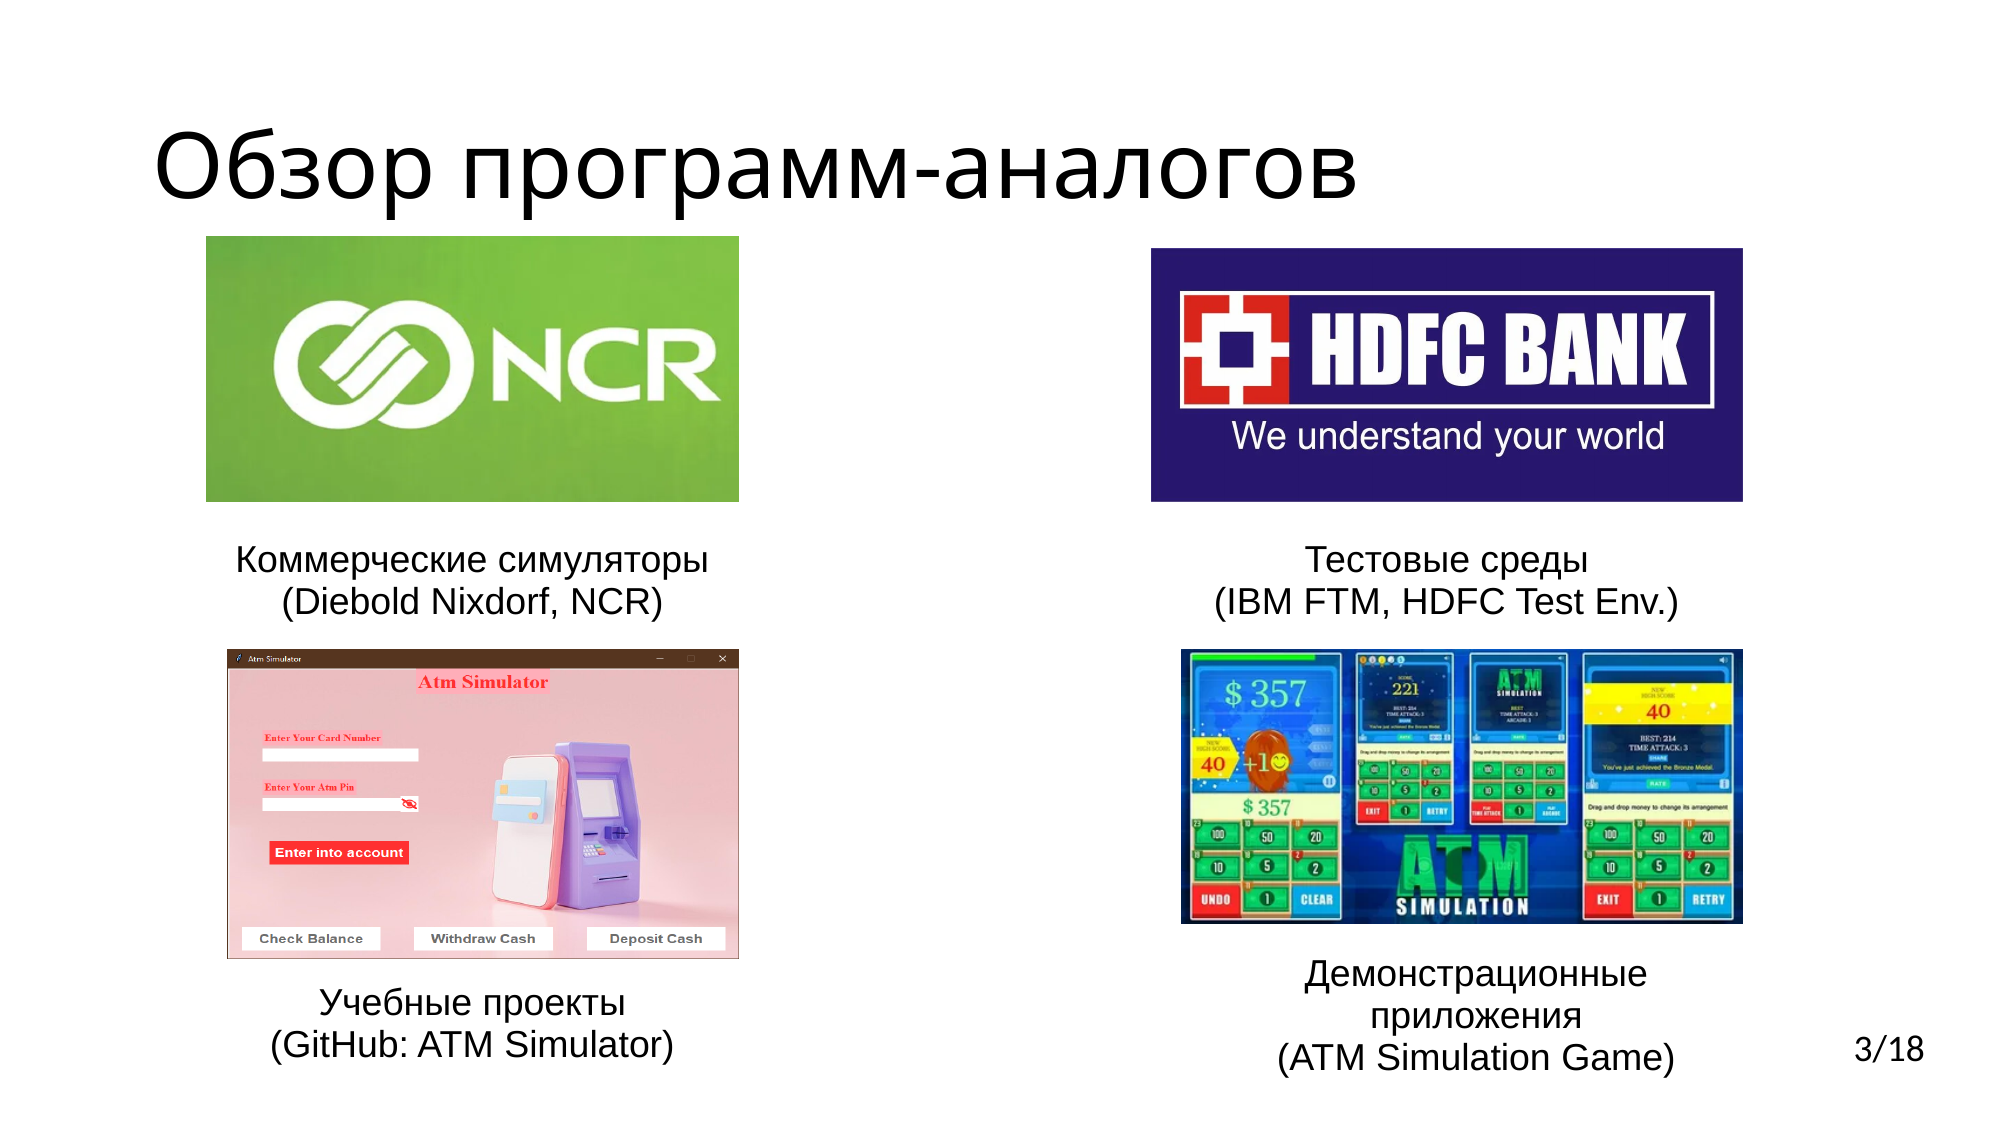

# Обзор программ-аналогов
Коммерческие симуляторы (Diebold Nixdorf, NCR)
Тестовые среды
(IBM FTM, HDFC Test Env.)
Демонстрационные приложения
(ATM Simulation Game)
Учебные проекты
(GitHub: ATM Simulator)
3/18